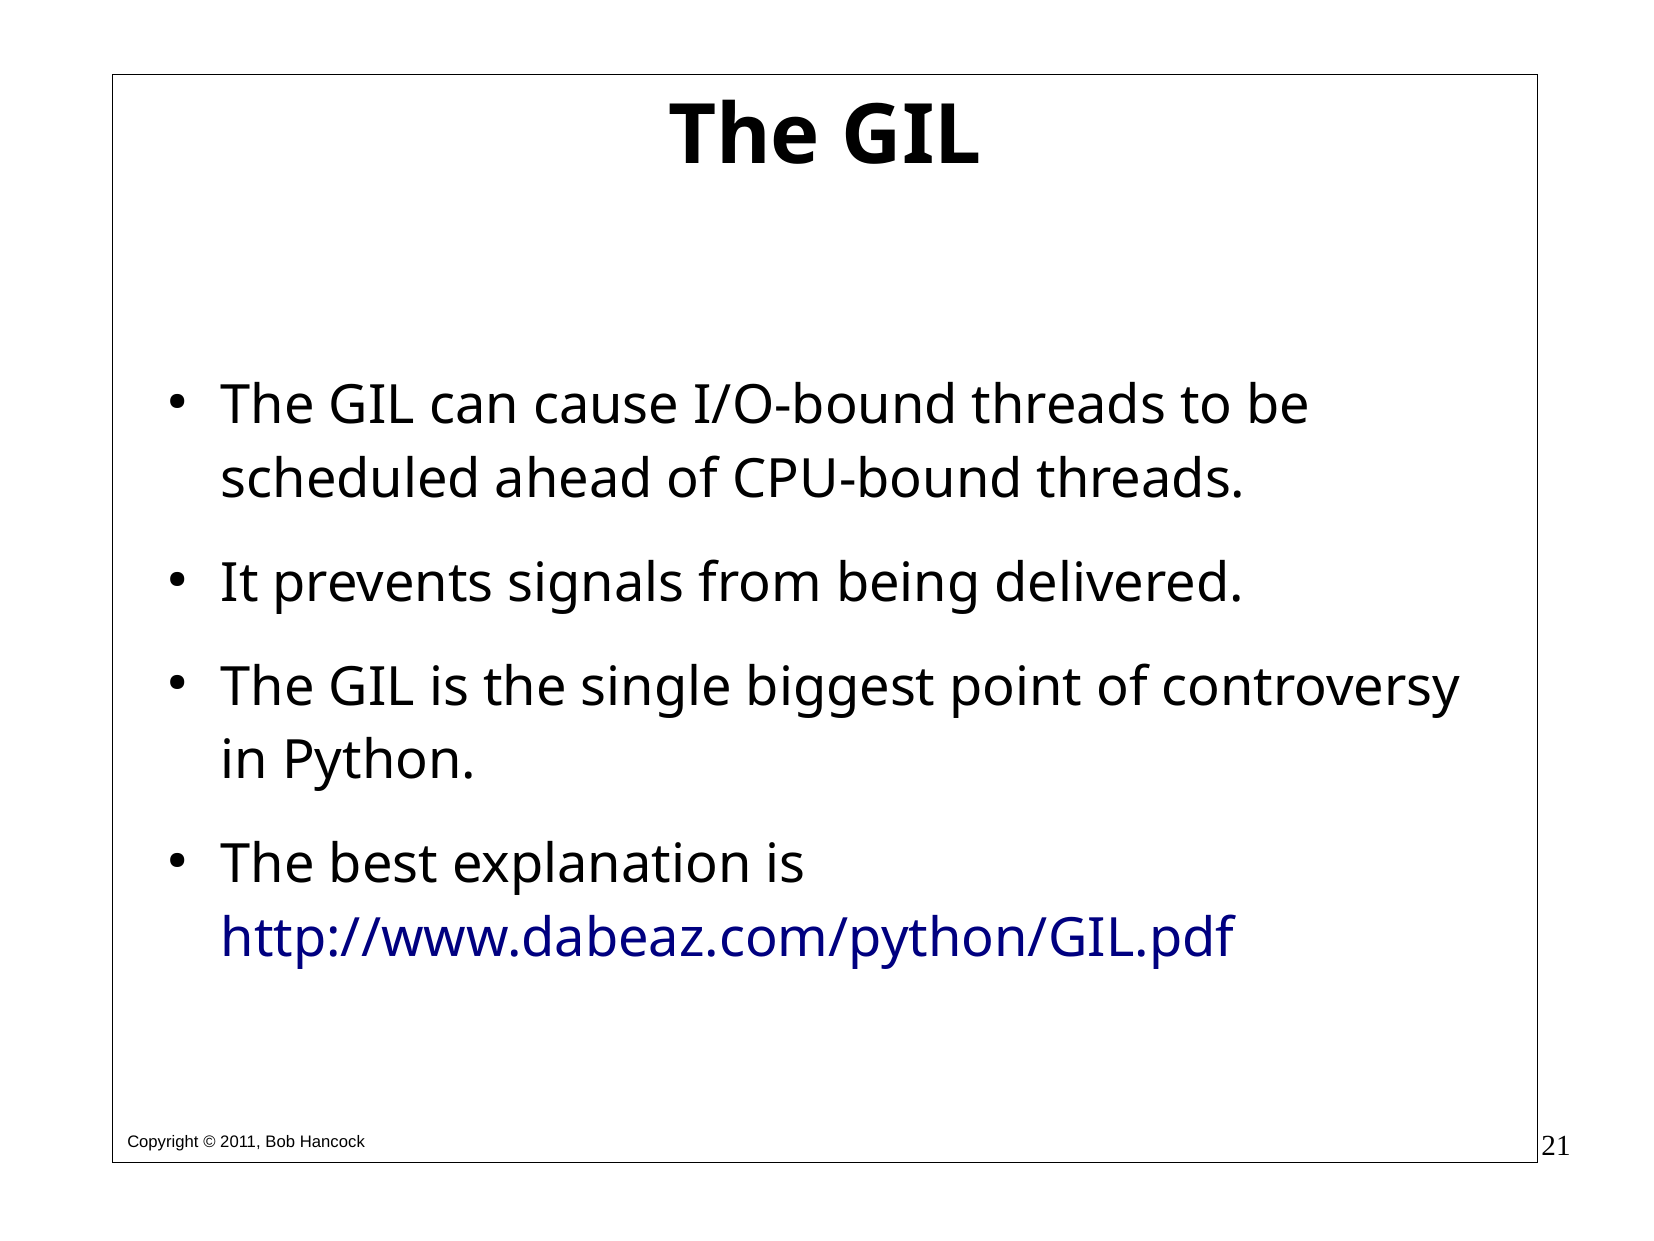

# The GIL
The GIL can cause I/O-bound threads to be scheduled ahead of CPU-bound threads.
It prevents signals from being delivered.
The GIL is the single biggest point of controversy in Python.
The best explanation is http://www.dabeaz.com/python/GIL.pdf
Copyright © 2011, Bob Hancock
21